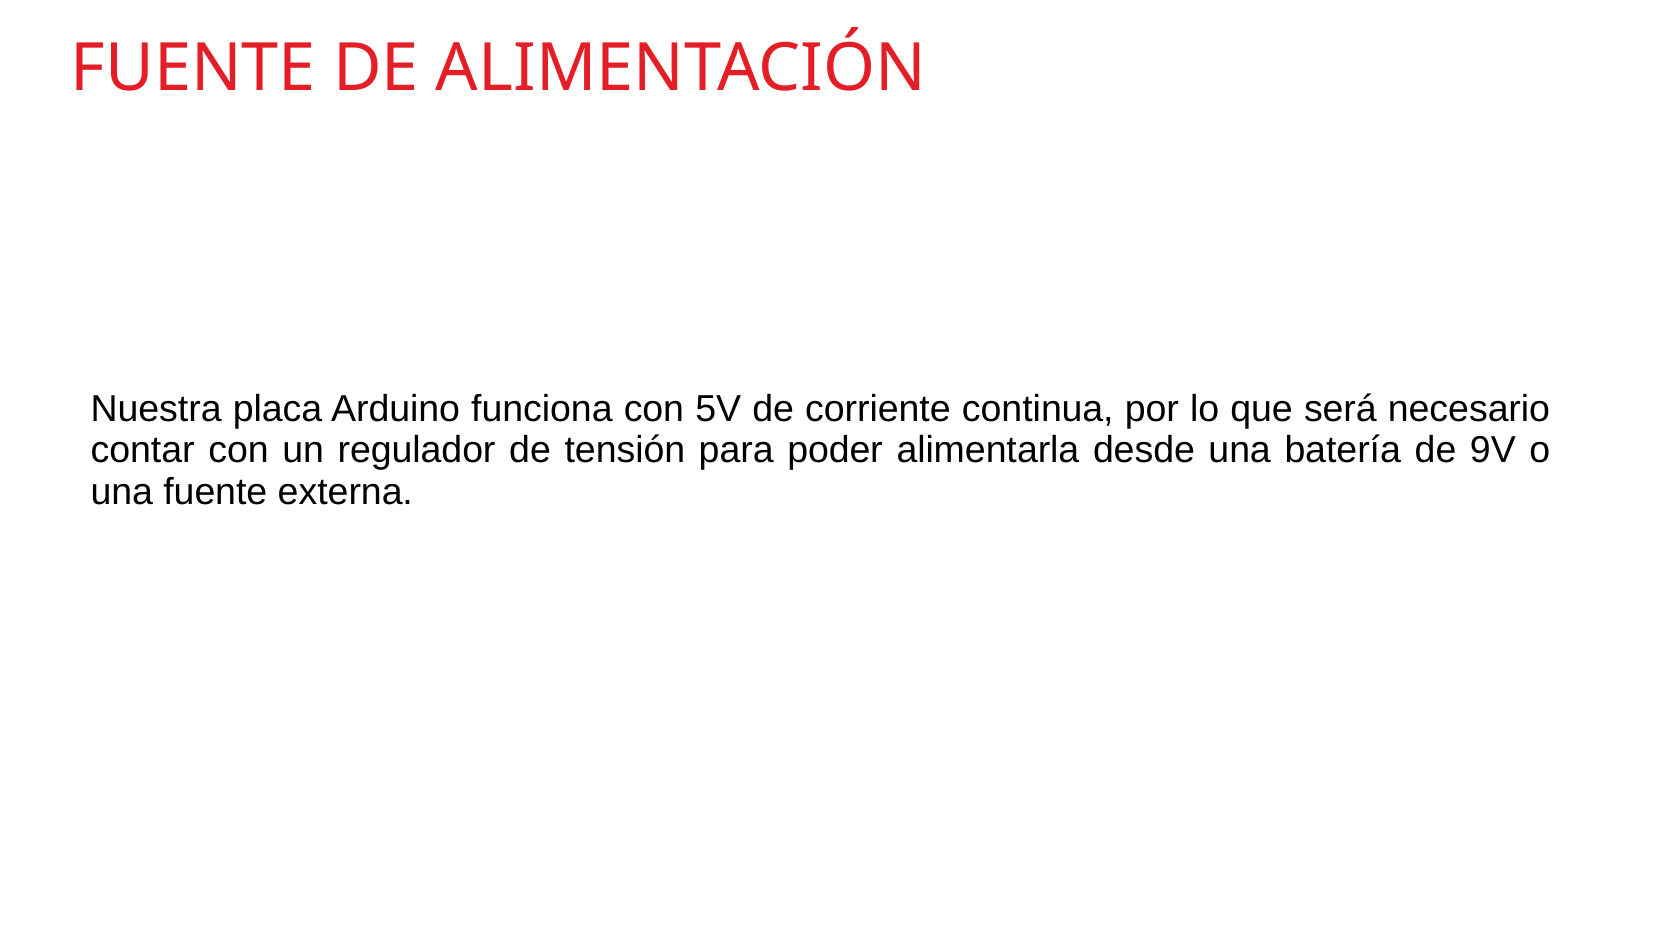

# FUENTE DE ALIMENTACIÓN
Nuestra placa Arduino funciona con 5V de corriente continua, por lo que será necesario contar con un regulador de tensión para poder alimentarla desde una batería de 9V o una fuente externa.